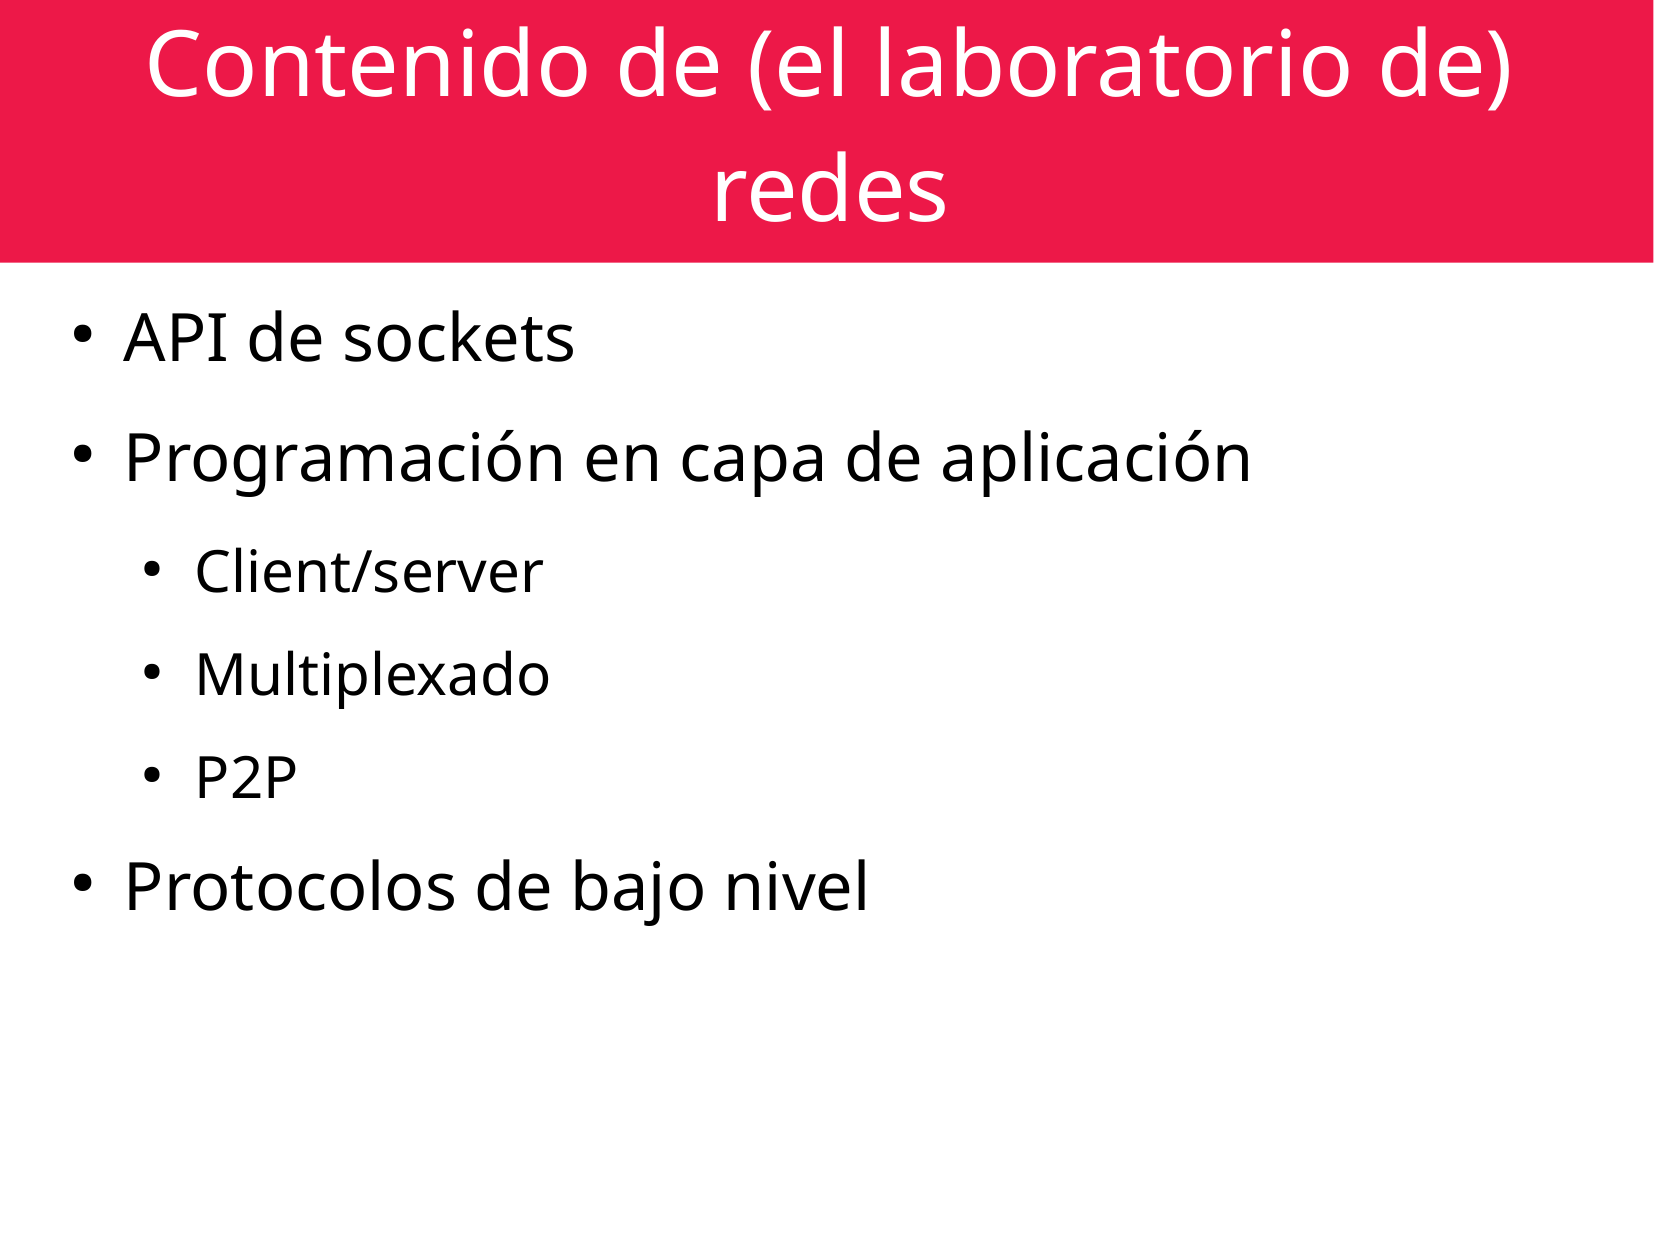

# Contenido de (el laboratorio de) redes
API de sockets
Programación en capa de aplicación
Client/server
Multiplexado
P2P
Protocolos de bajo nivel